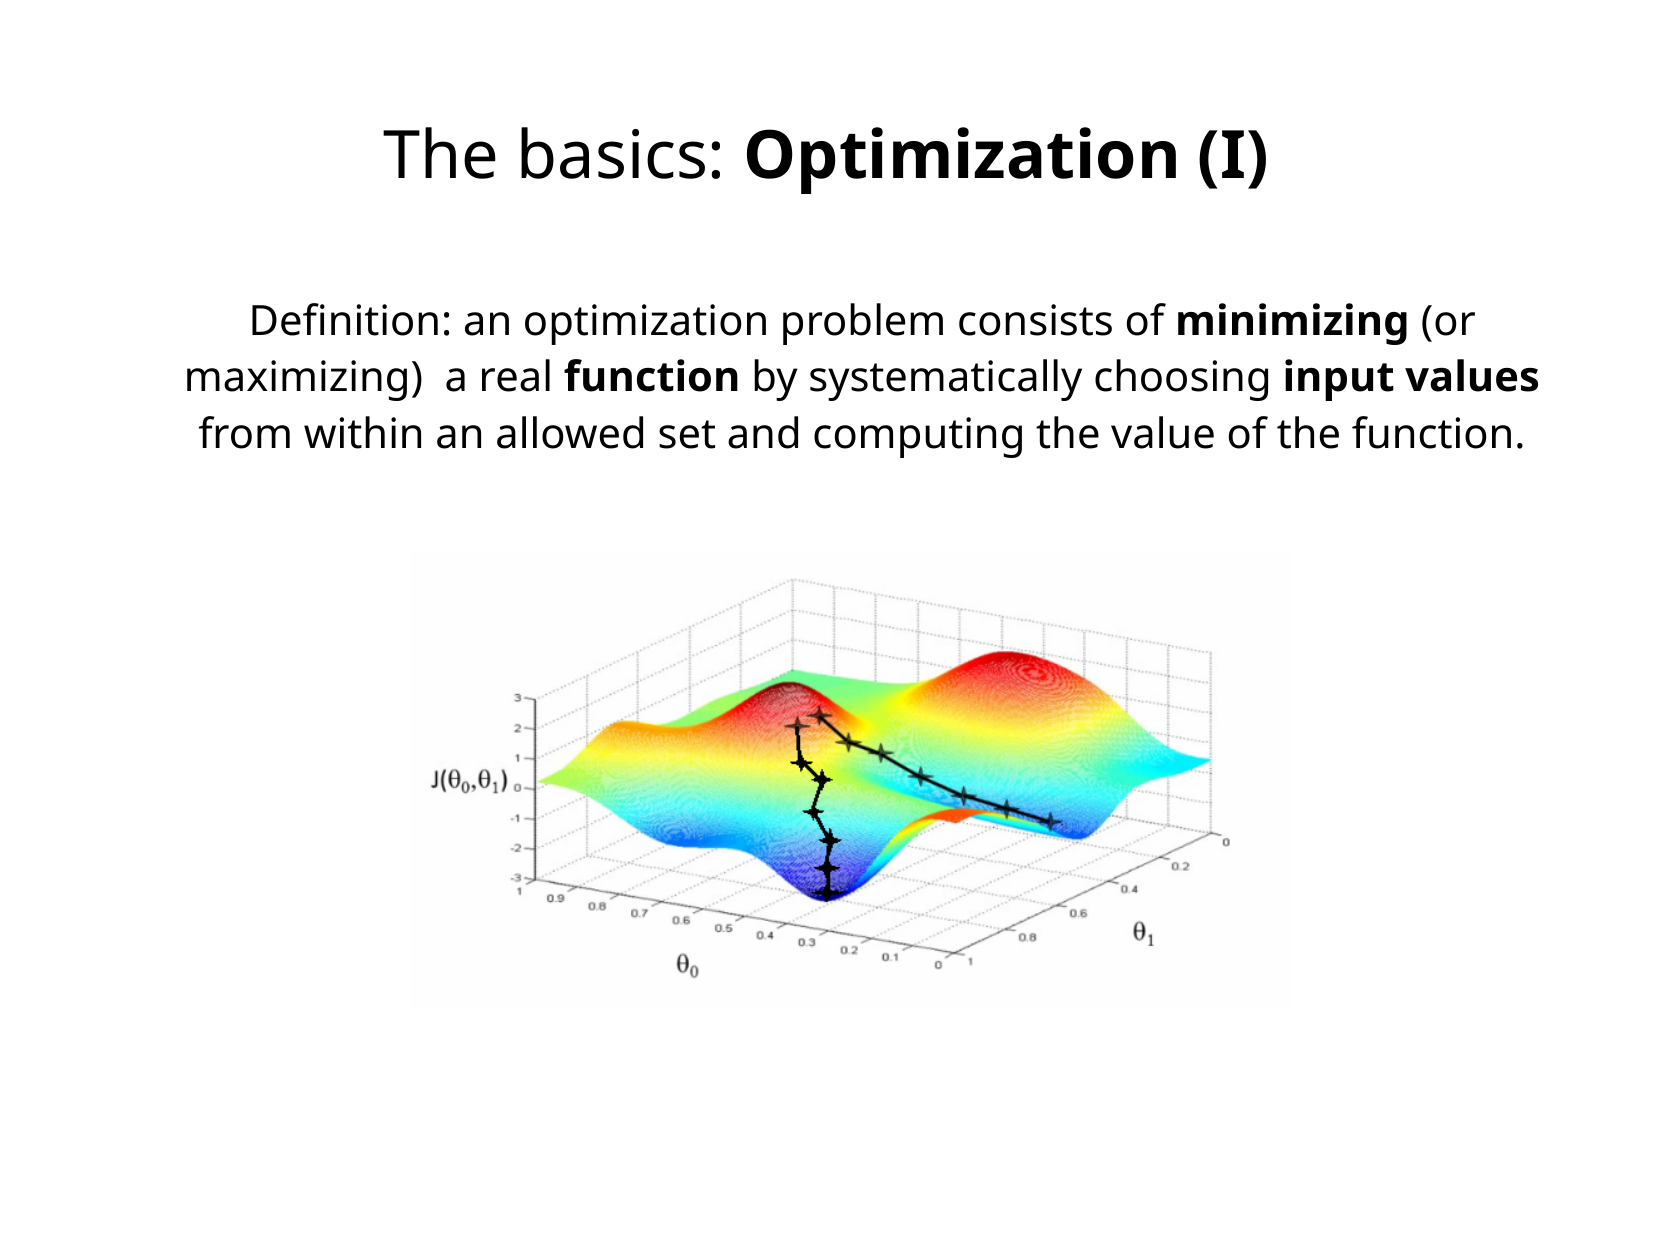

# The basics: Optimization (I)
Definition: an optimization problem consists of minimizing (or maximizing) a real function by systematically choosing input values from within an allowed set and computing the value of the function.